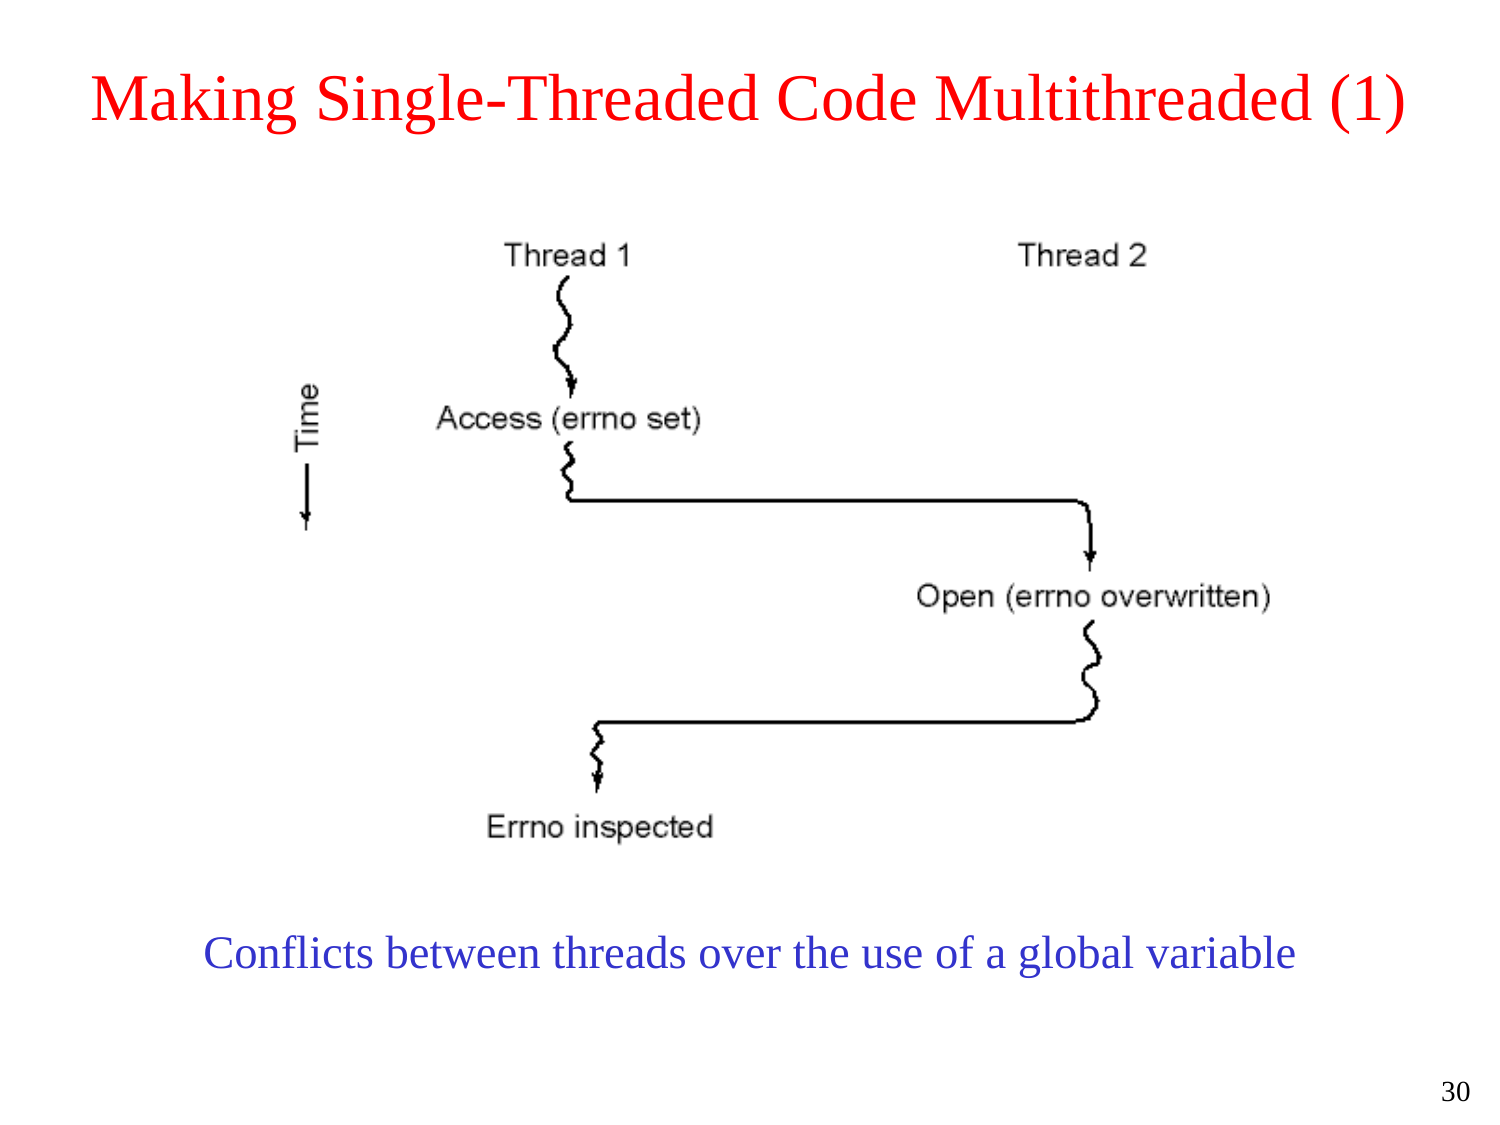

Making Single-Threaded Code Multithreaded (1)
Conflicts between threads over the use of a global variable